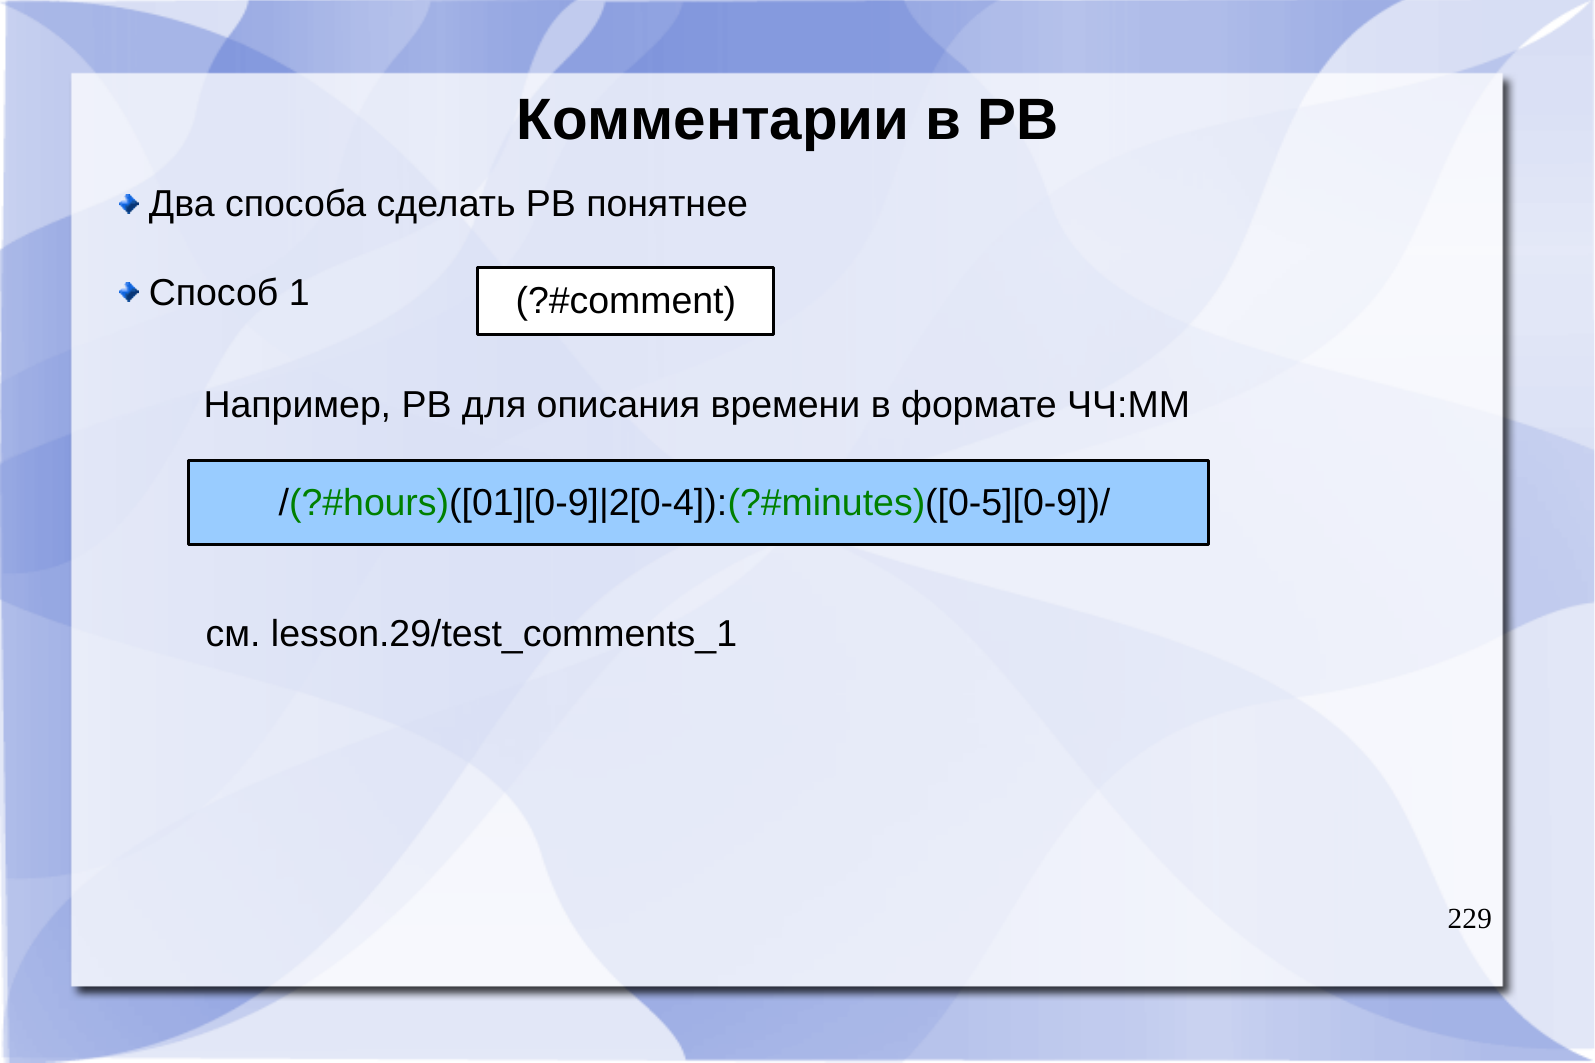

# Комментарии в РВ
 Два способа сделать РВ понятнее
 Способ 1
(?#comment)
Например, РВ для описания времени в формате ЧЧ:ММ
	/(?#hours)([01][0-9]|2[0-4]):(?#minutes)([0-5][0-9])/
см. lesson.29/test_comments_1
229